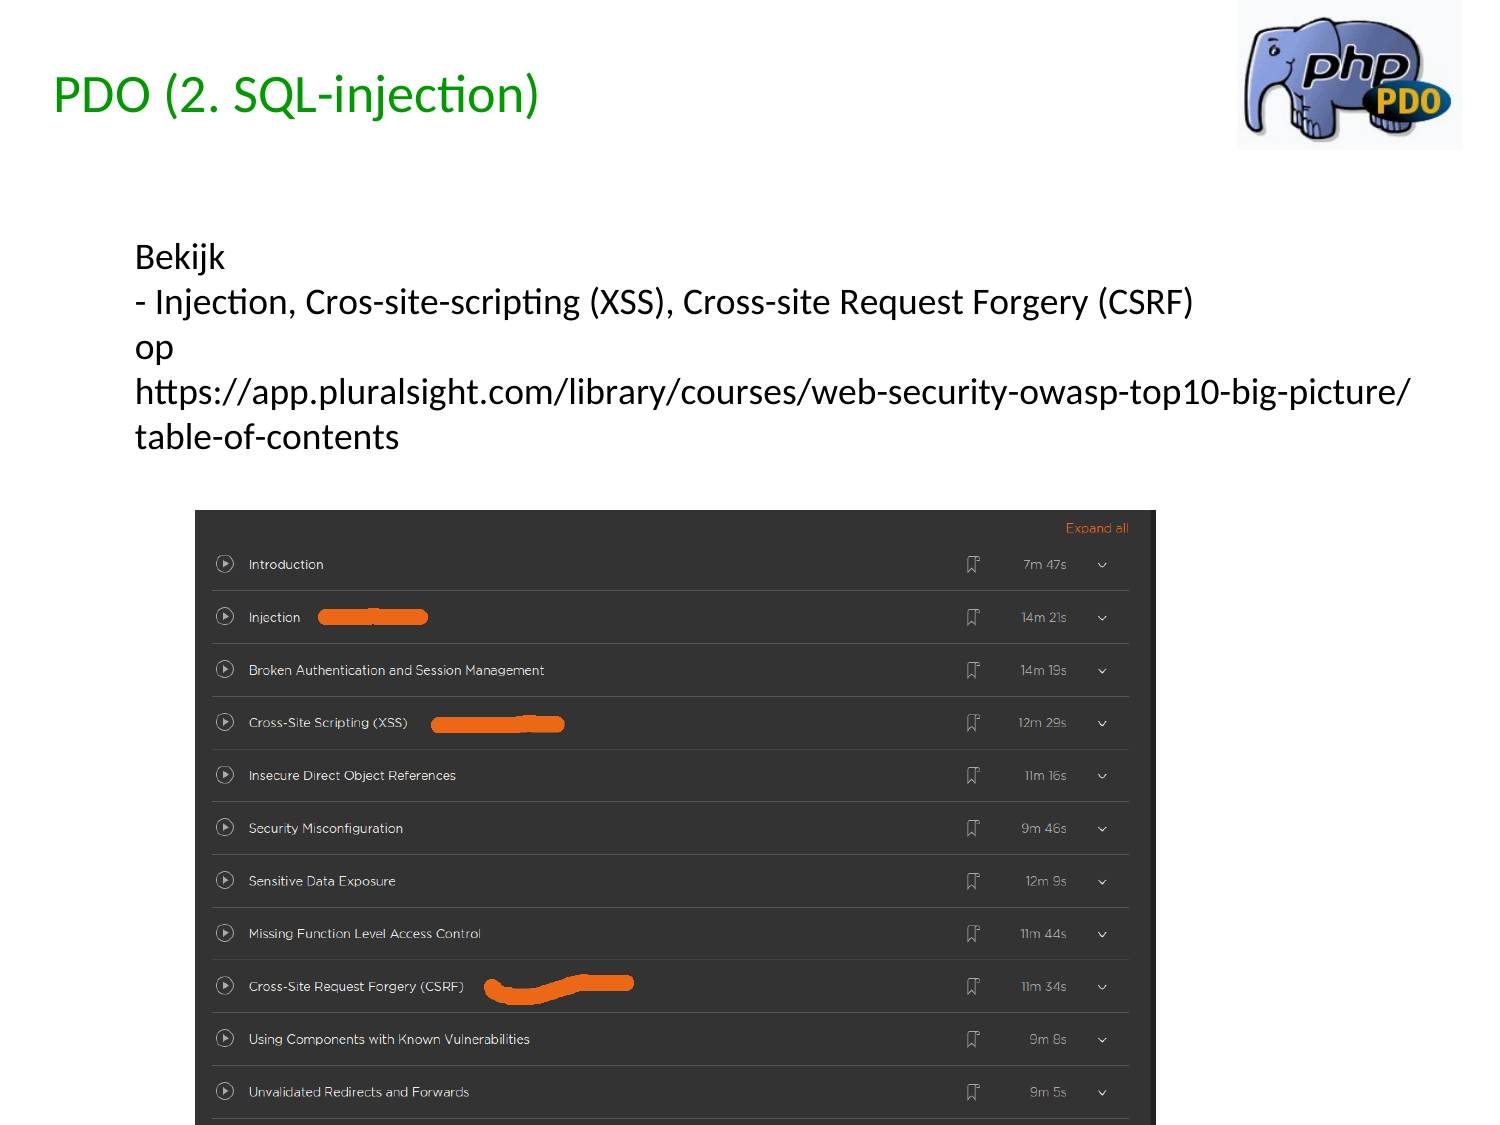

PDO (2. SQL-injection)
Bekijk
- Injection, Cros-site-scripting (XSS), Cross-site Request Forgery (CSRF)
op
https://app.pluralsight.com/library/courses/web-security-owasp-top10-big-picture/table-of-contents